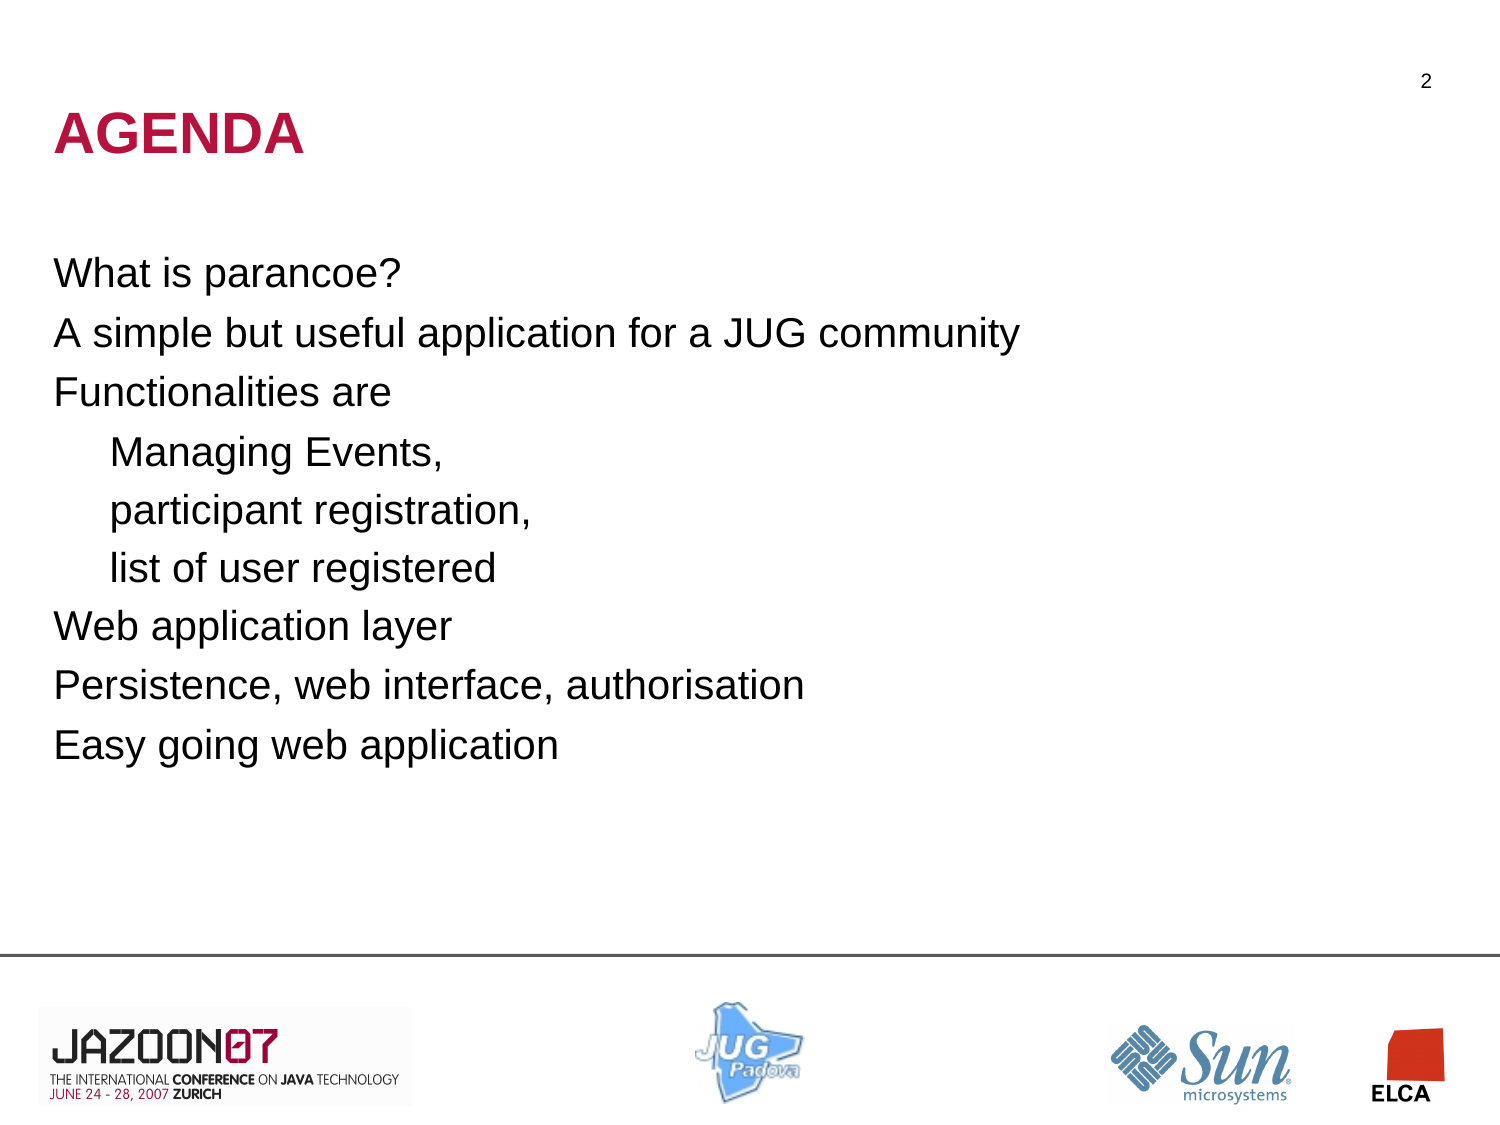

2
# AGENDA
What is parancoe?
A simple but useful application for a JUG community
Functionalities are
Managing Events,
participant registration,
list of user registered
Web application layer
Persistence, web interface, authorisation
Easy going web application